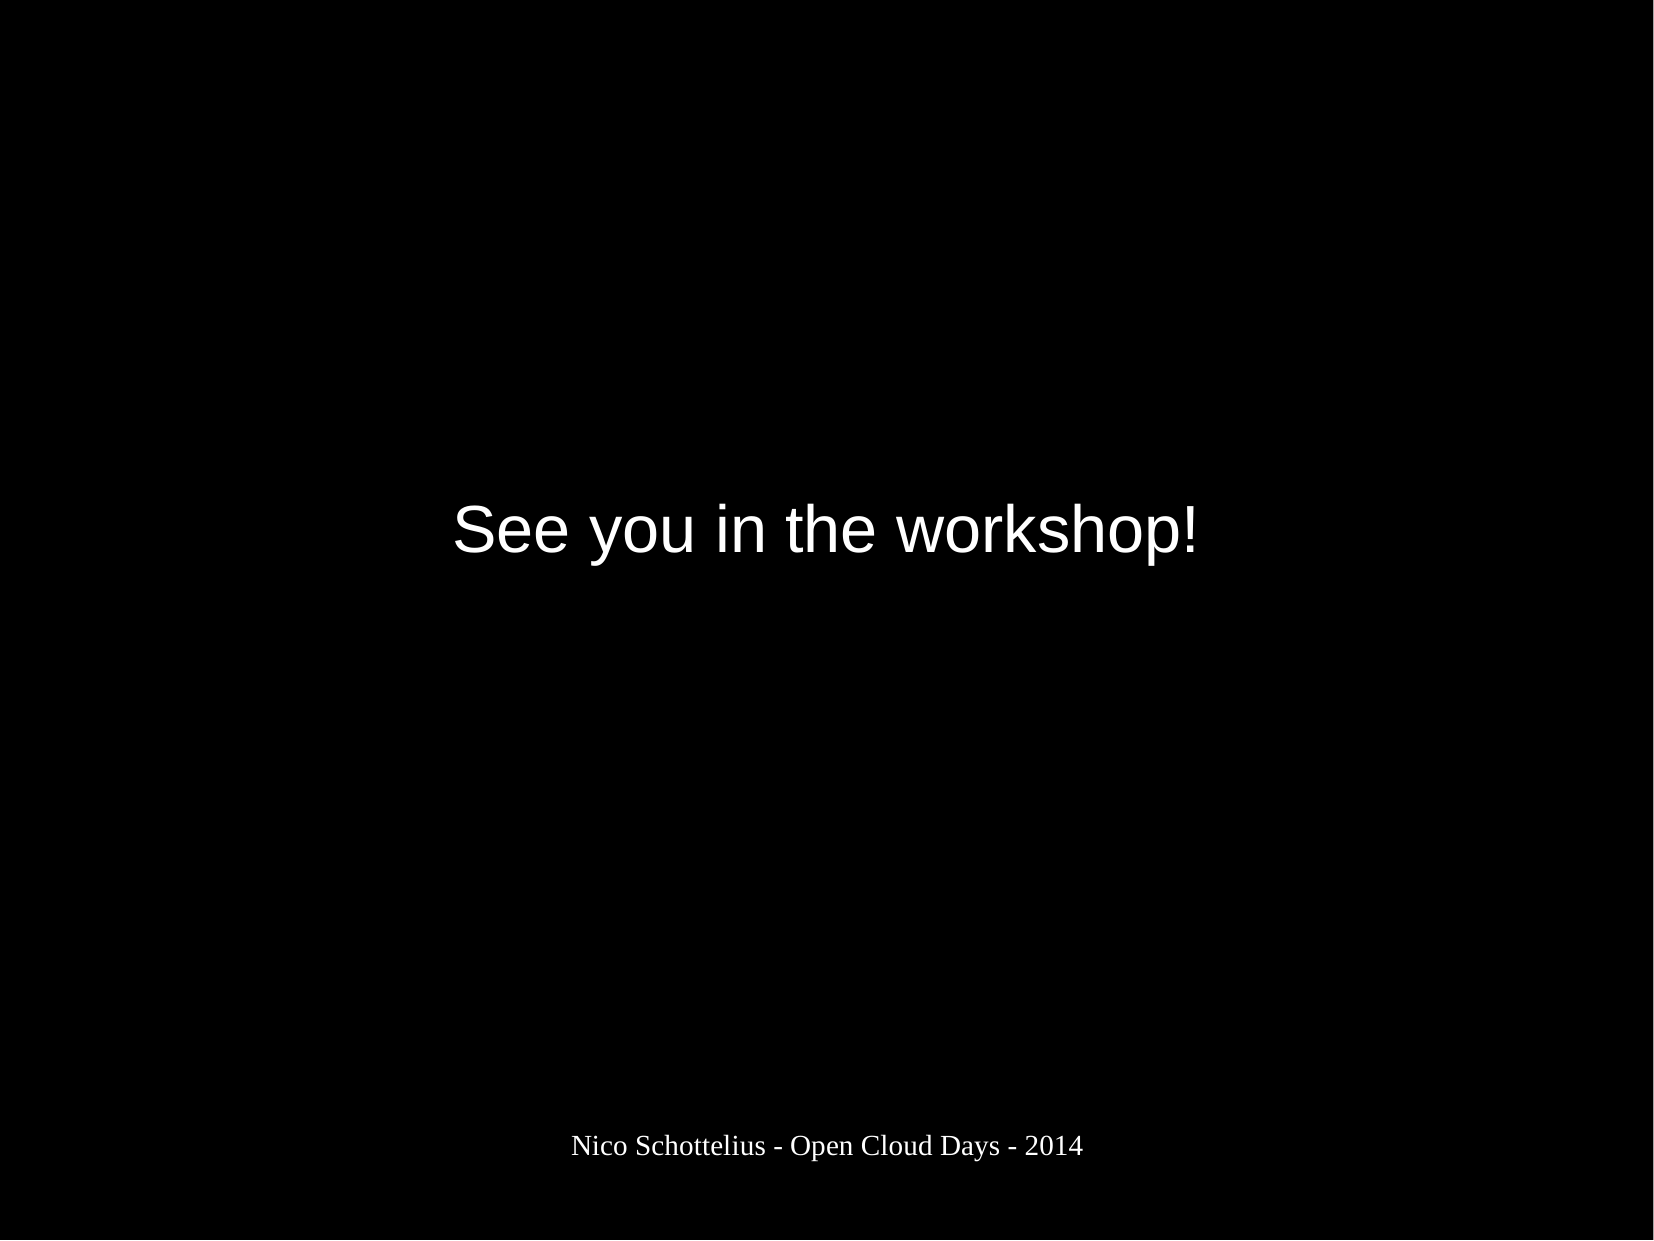

# See you in the workshop!
Nico Schottelius - Open Cloud Days - 2014